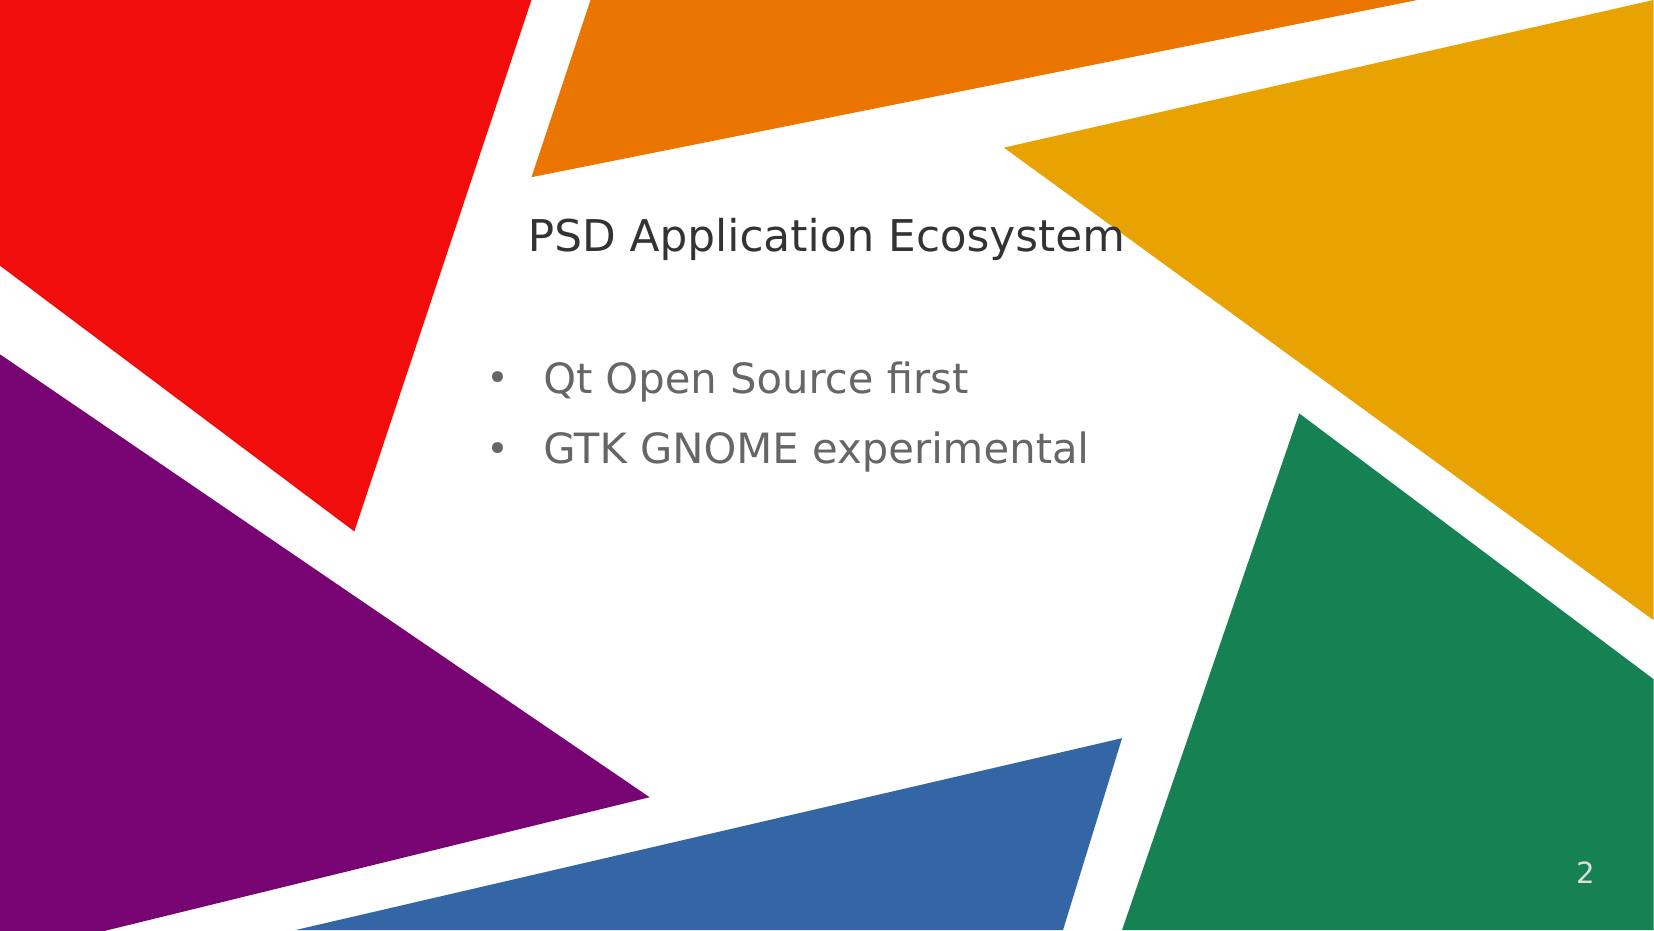

# PSD Application Ecosystem
Qt Open Source first
GTK GNOME experimental
2